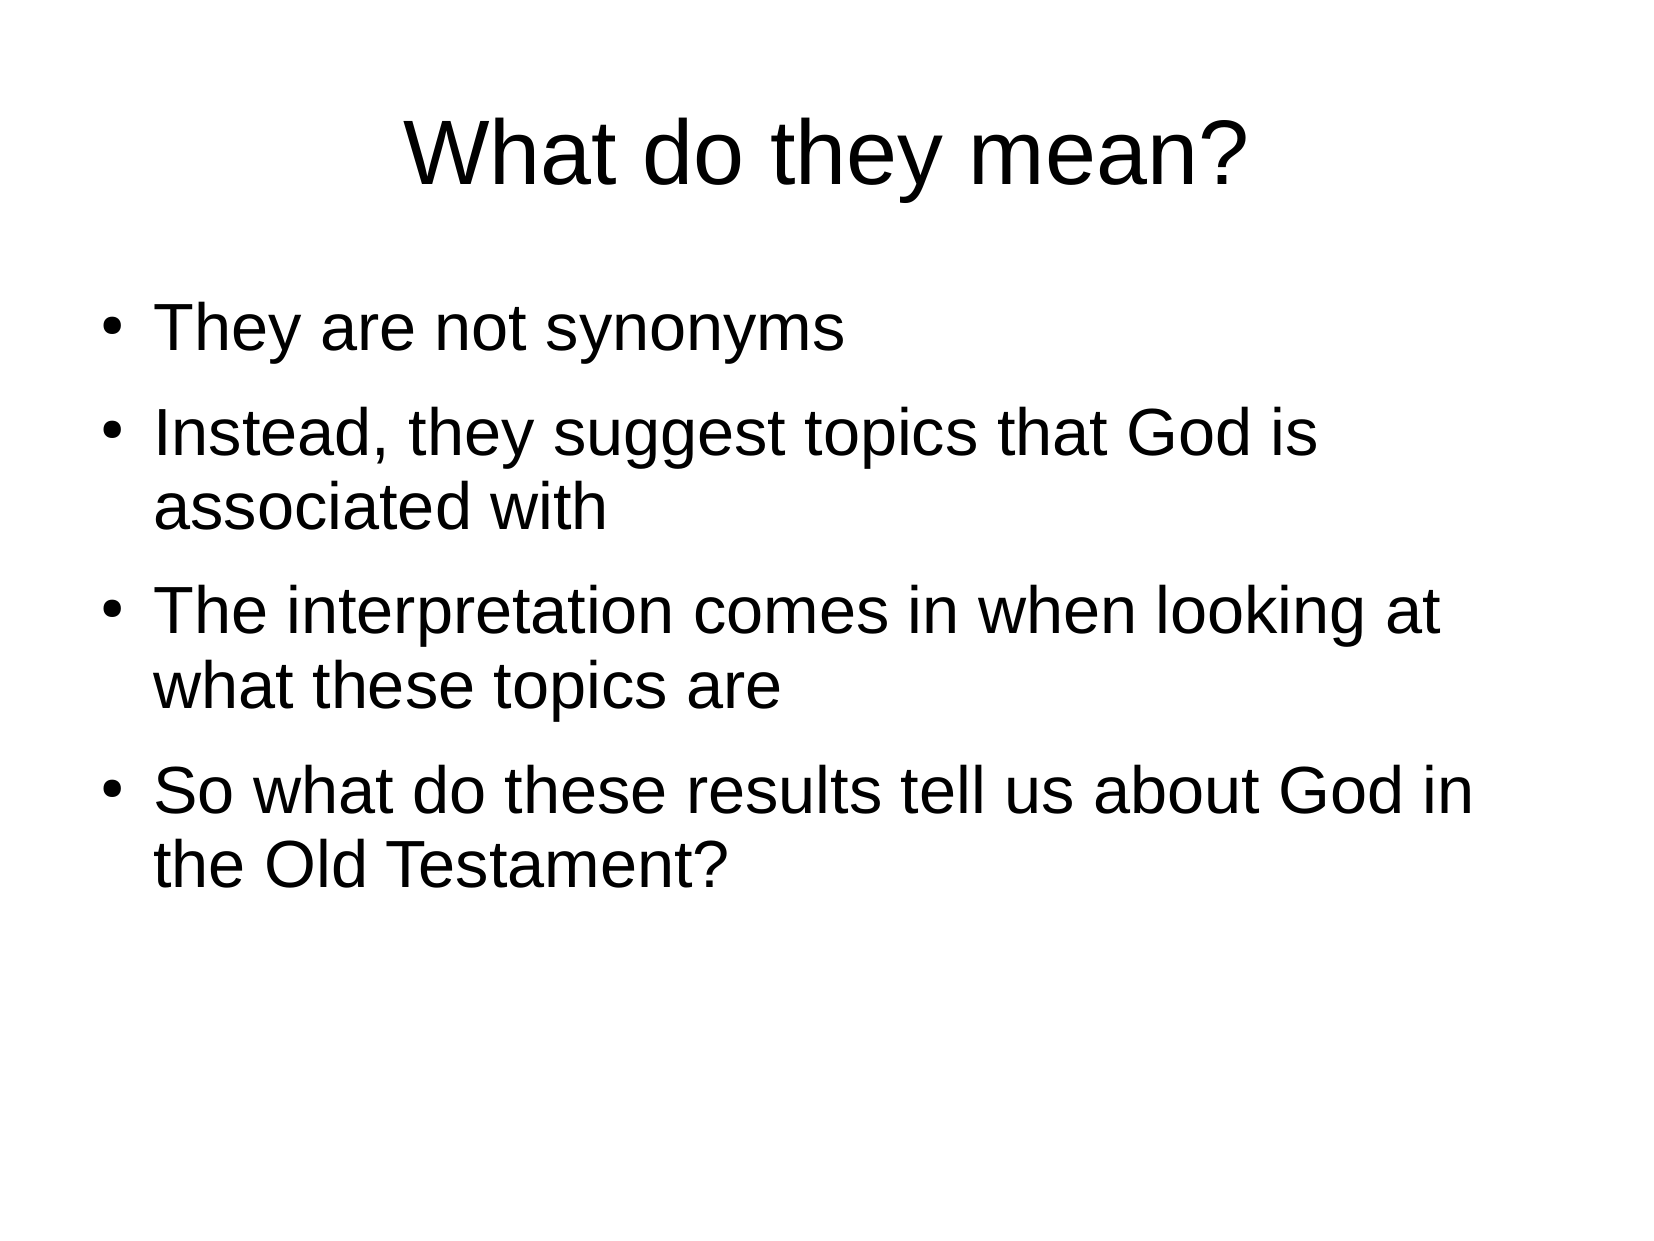

# What do they mean?
They are not synonyms
Instead, they suggest topics that God is associated with
The interpretation comes in when looking at what these topics are
So what do these results tell us about God in the Old Testament?